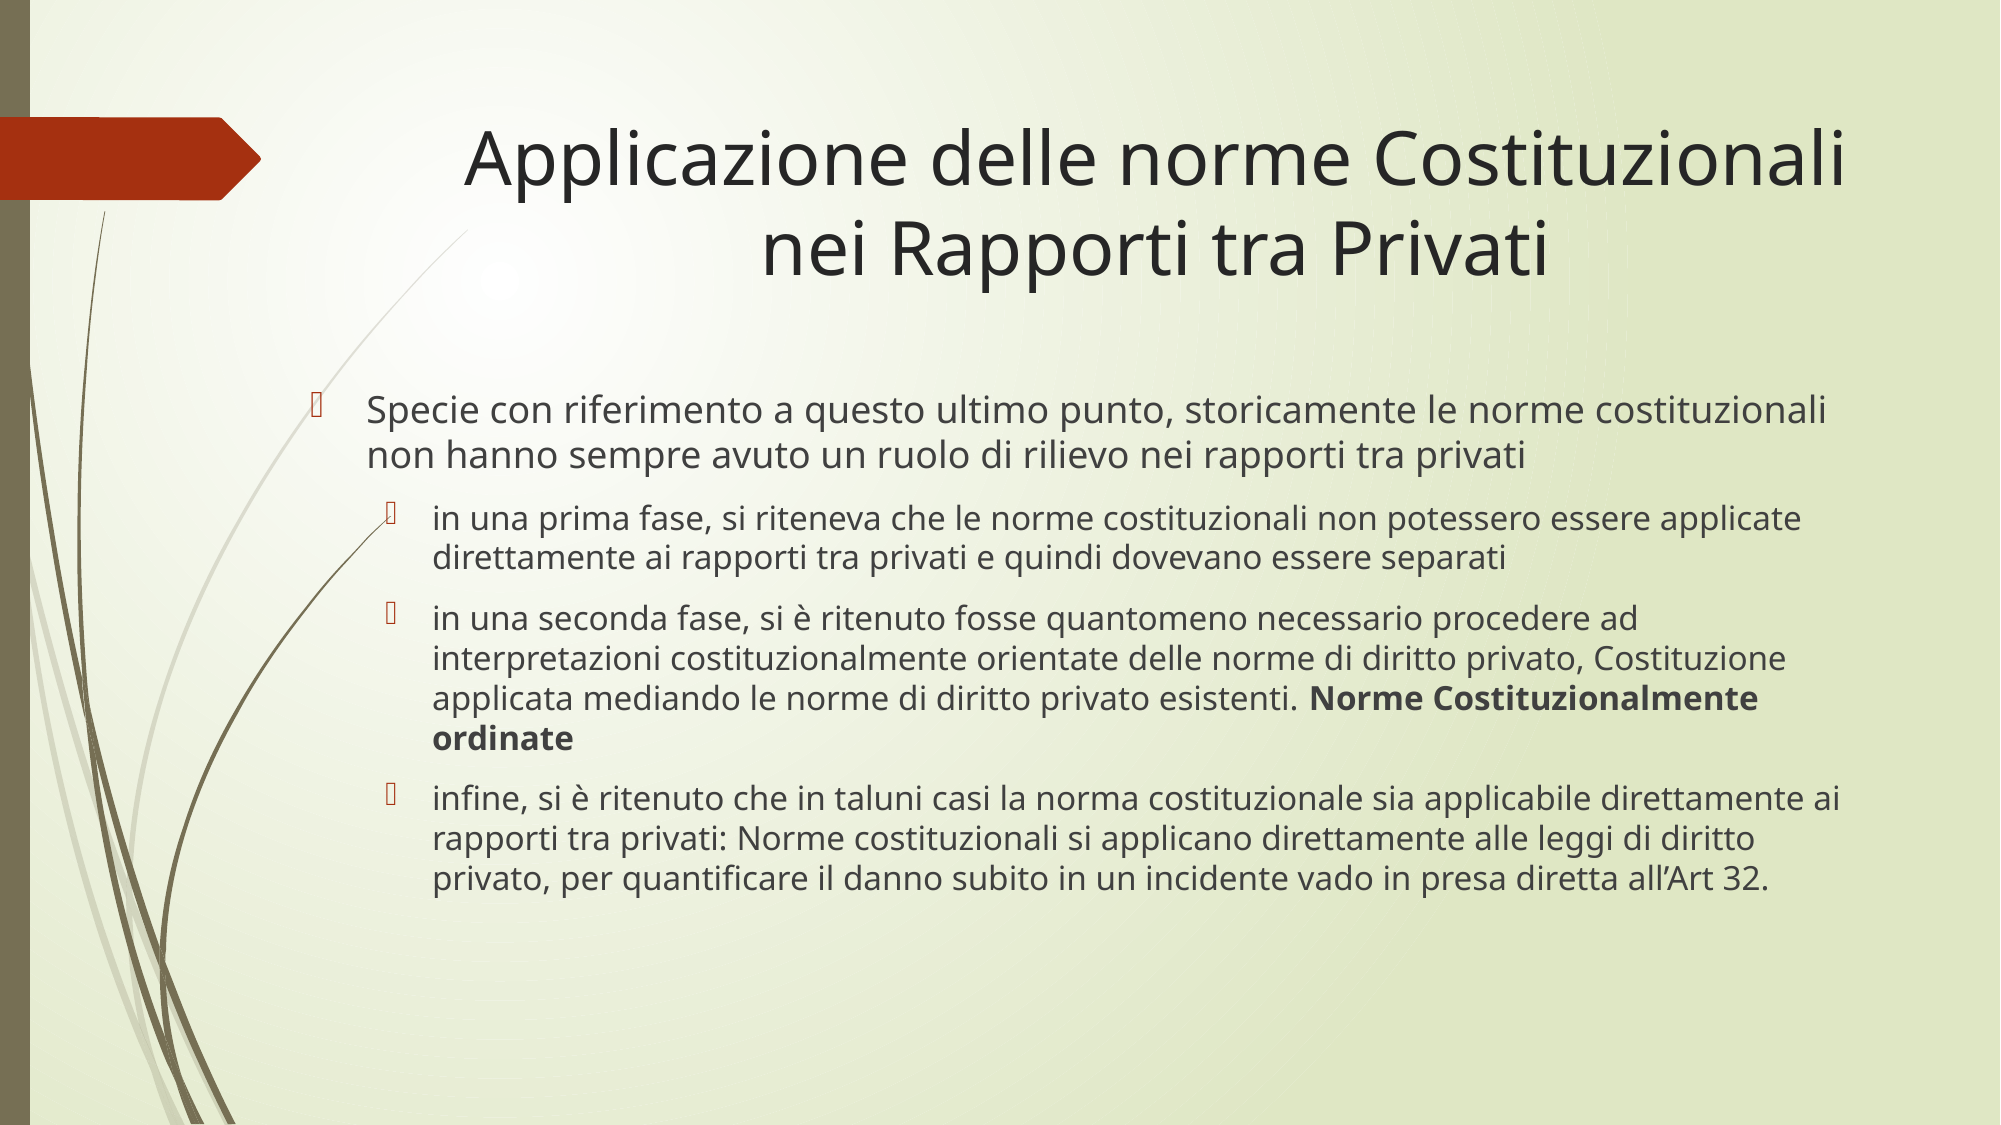

# Applicazione delle norme Costituzionali nei Rapporti tra Privati
Specie con riferimento a questo ultimo punto, storicamente le norme costituzionali non hanno sempre avuto un ruolo di rilievo nei rapporti tra privati
in una prima fase, si riteneva che le norme costituzionali non potessero essere applicate direttamente ai rapporti tra privati e quindi dovevano essere separati
in una seconda fase, si è ritenuto fosse quantomeno necessario procedere ad interpretazioni costituzionalmente orientate delle norme di diritto privato, Costituzione applicata mediando le norme di diritto privato esistenti. Norme Costituzionalmente ordinate
infine, si è ritenuto che in taluni casi la norma costituzionale sia applicabile direttamente ai rapporti tra privati: Norme costituzionali si applicano direttamente alle leggi di diritto privato, per quantificare il danno subito in un incidente vado in presa diretta all’Art 32.